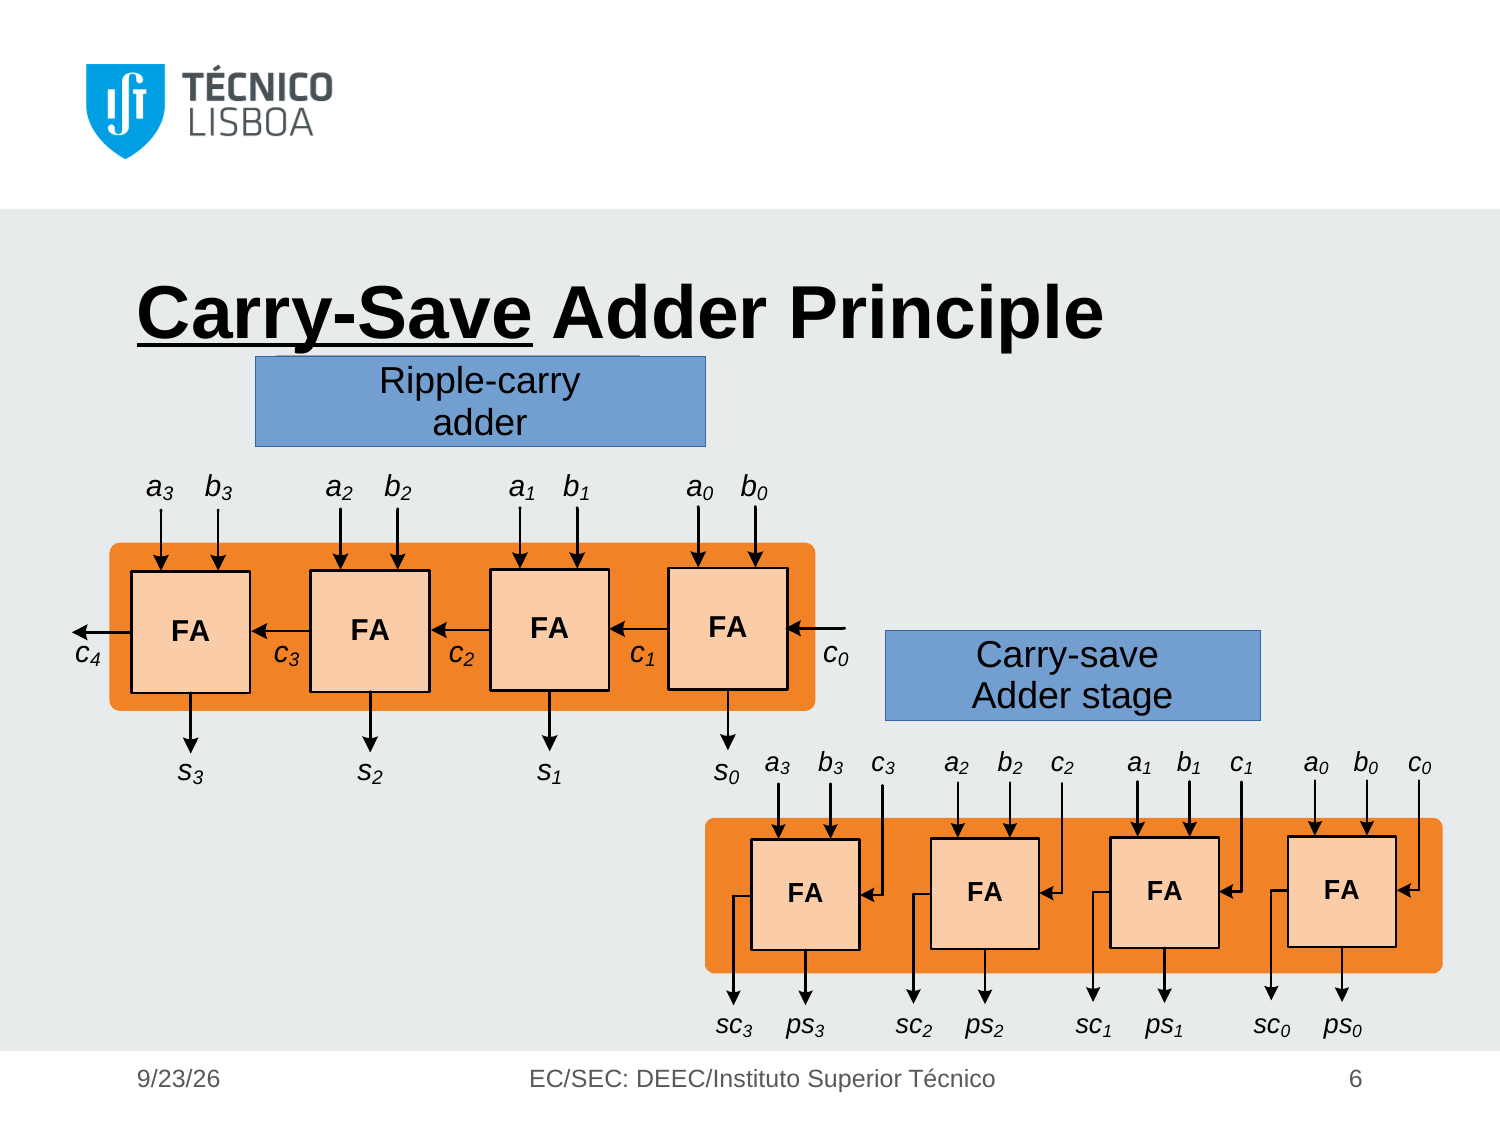

# Carry-Save Adder Principle
Ripple-carry
adder
Carry-save
Adder stage
EC/SEC: DEEC/Instituto Superior Técnico